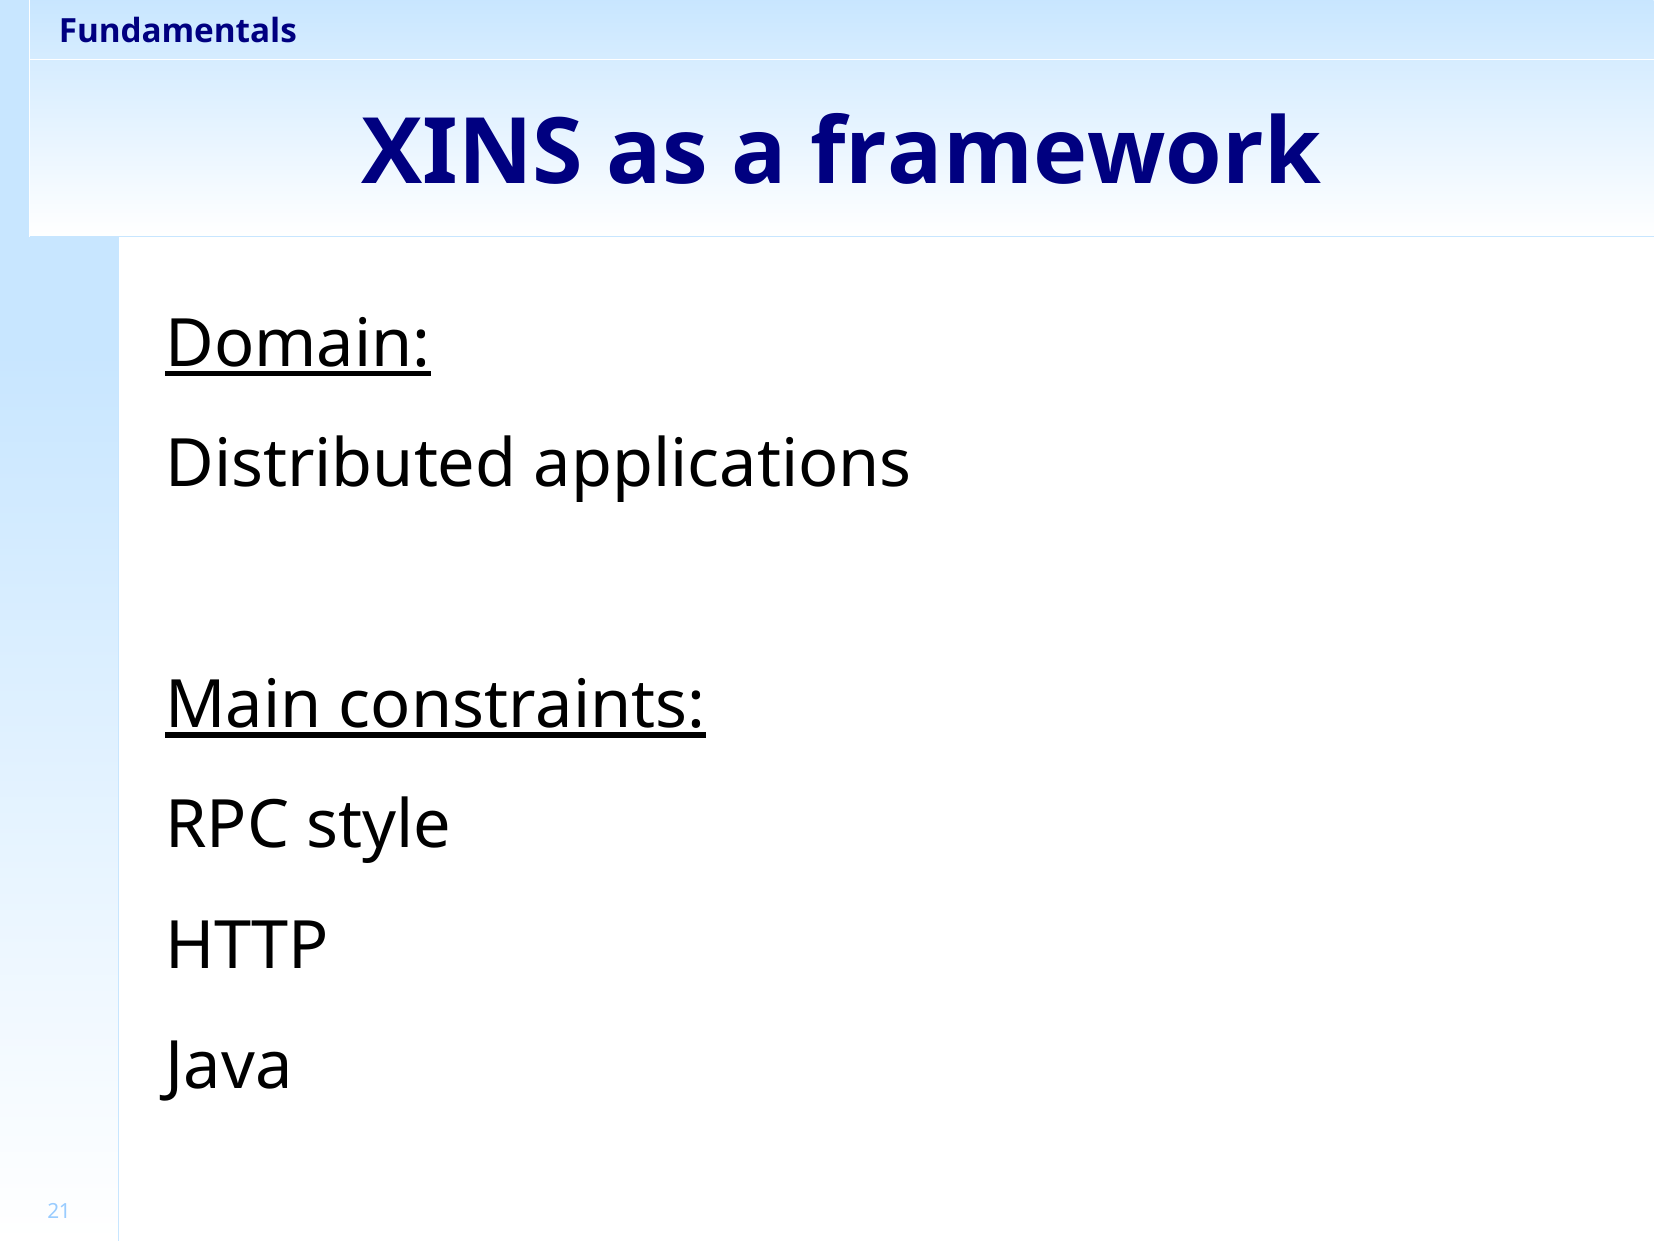

Fundamentals
# XINS as a framework
Domain:
Distributed applications
Main constraints:
RPC style
HTTP
Java